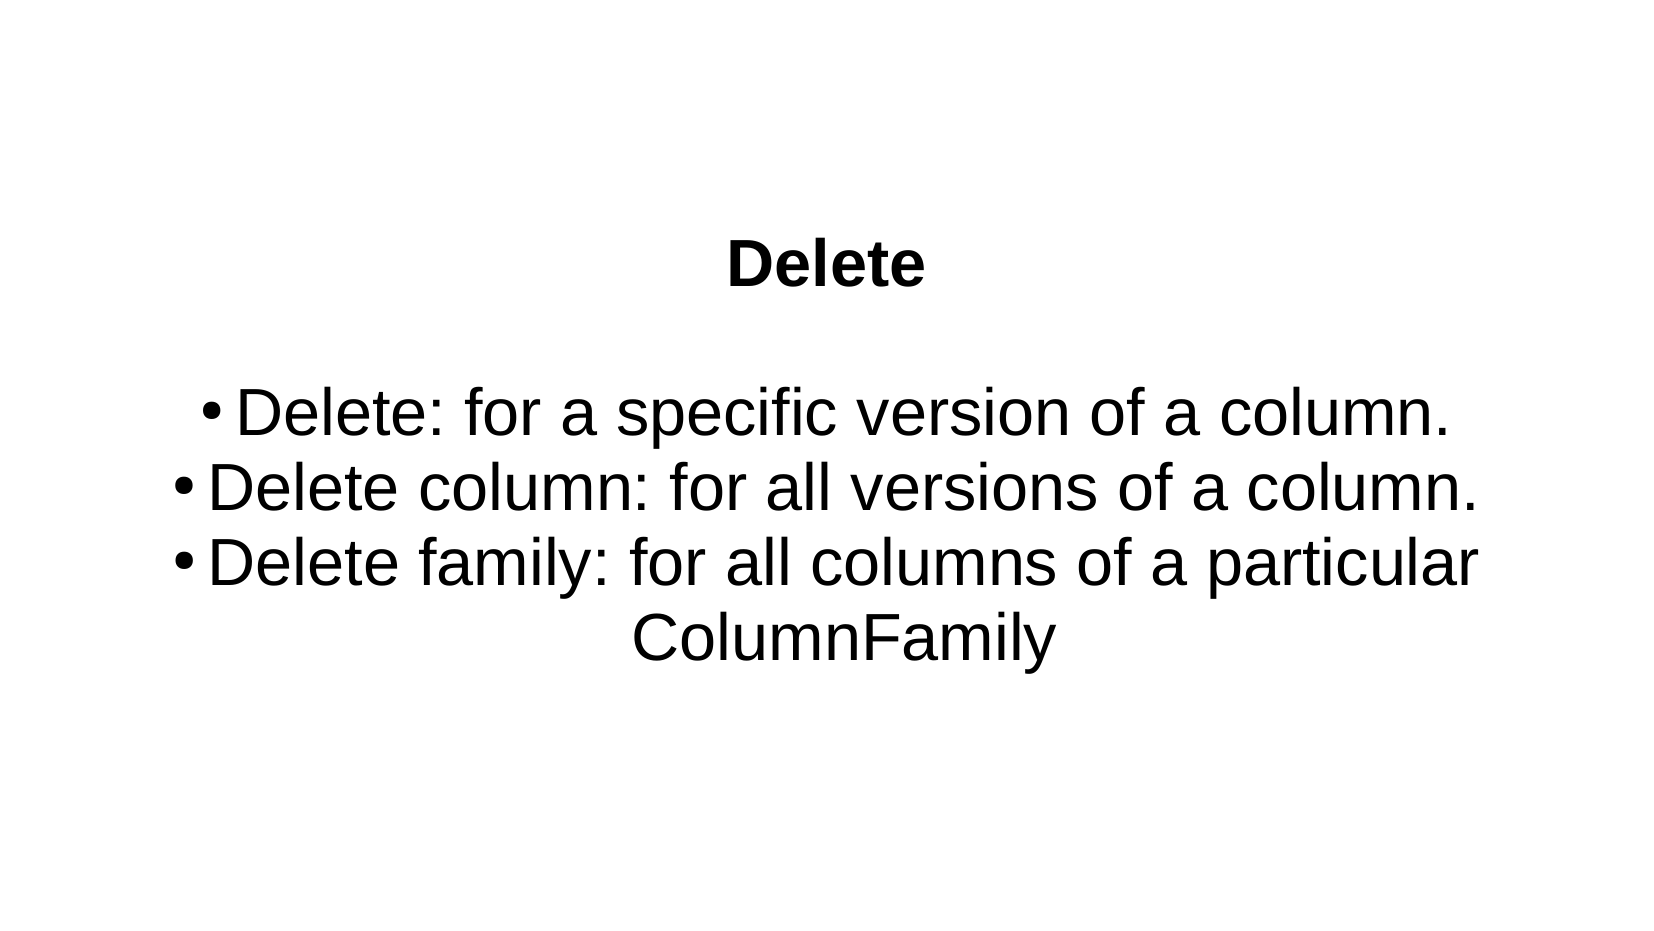

# Delete
Delete: for a specific version of a column.
Delete column: for all versions of a column.
Delete family: for all columns of a particular ColumnFamily